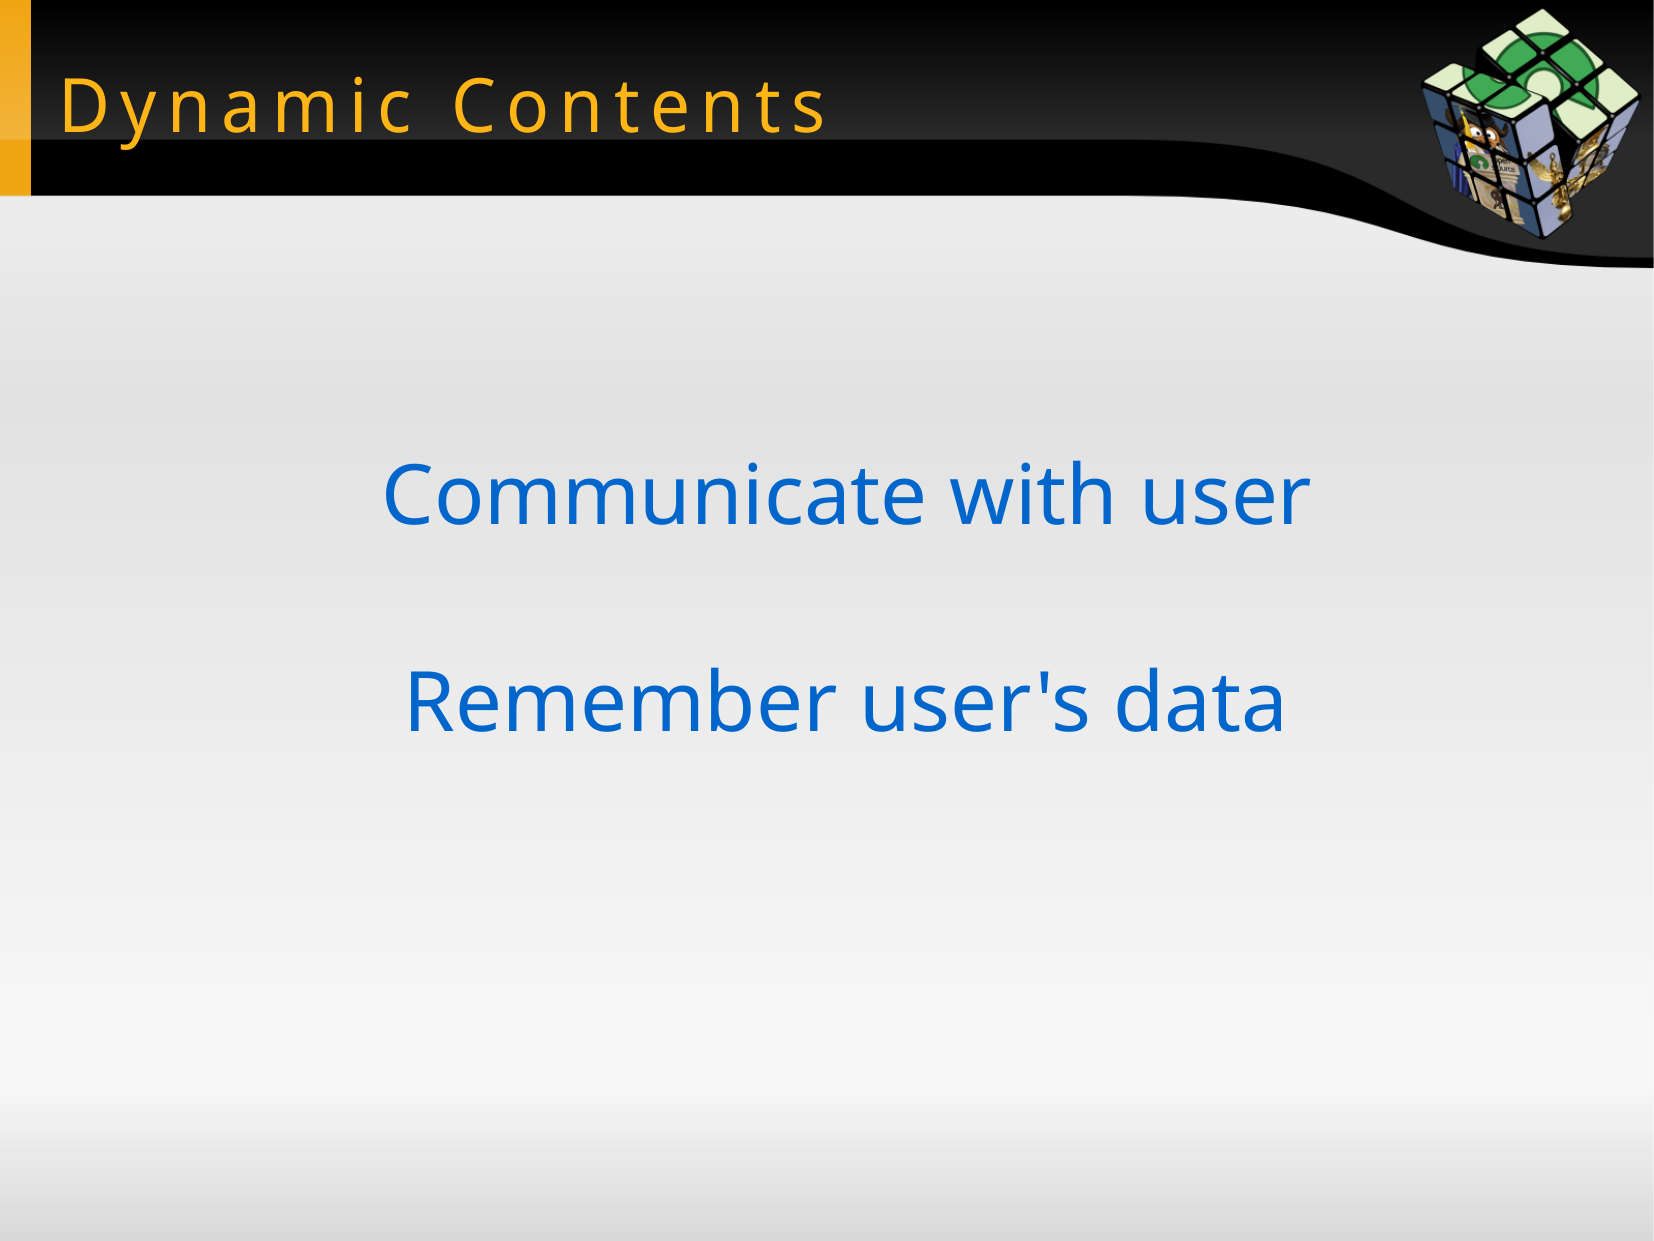

# Dynamic Contents
Communicate with user
Remember user's data